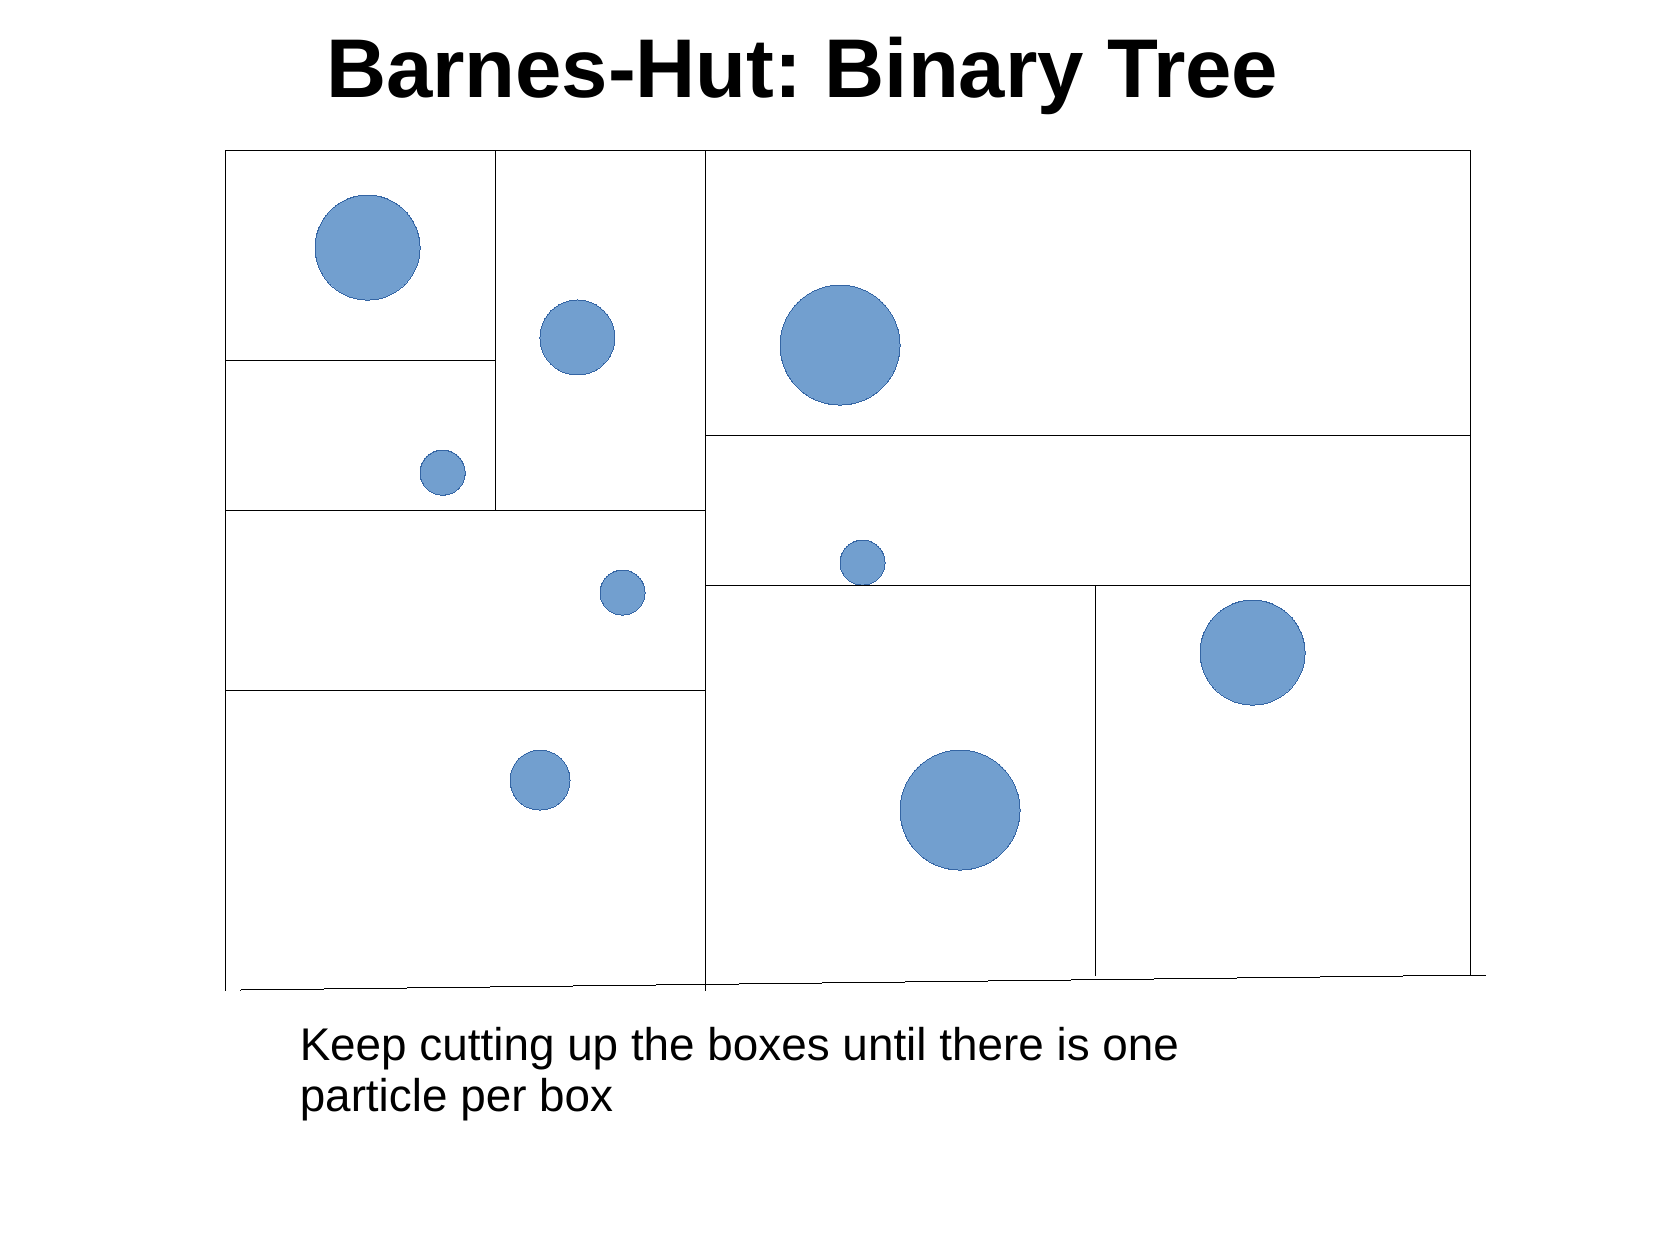

Barnes-Hut: Binary Tree
Keep cutting up the boxes until there is one particle per box